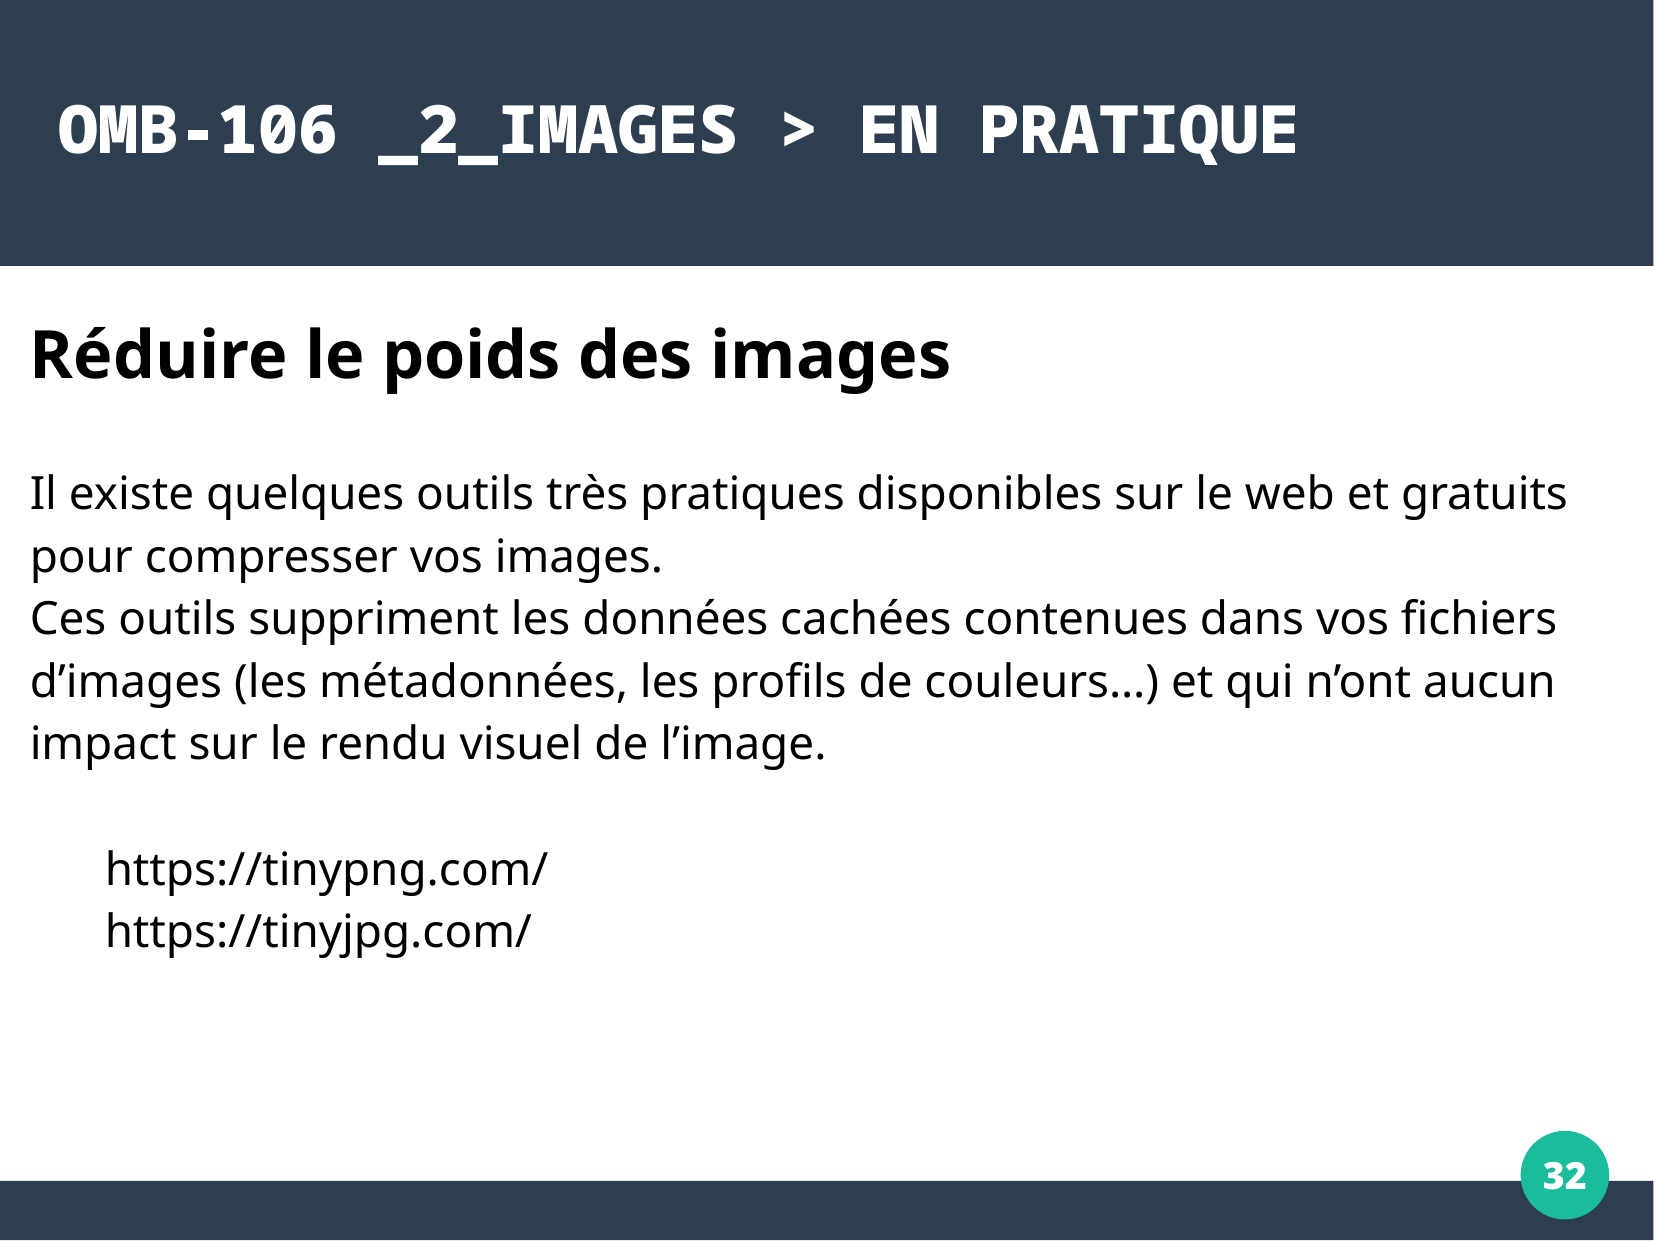

# OMB-106 _2_IMAGES > EN PRATIQUE
Réduire le poids des images
Il existe quelques outils très pratiques disponibles sur le web et gratuits pour compresser vos images.
Ces outils suppriment les données cachées contenues dans vos fichiers d’images (les métadonnées, les profils de couleurs…) et qui n’ont aucun impact sur le rendu visuel de l’image.
	https://tinypng.com/
	https://tinyjpg.com/
32